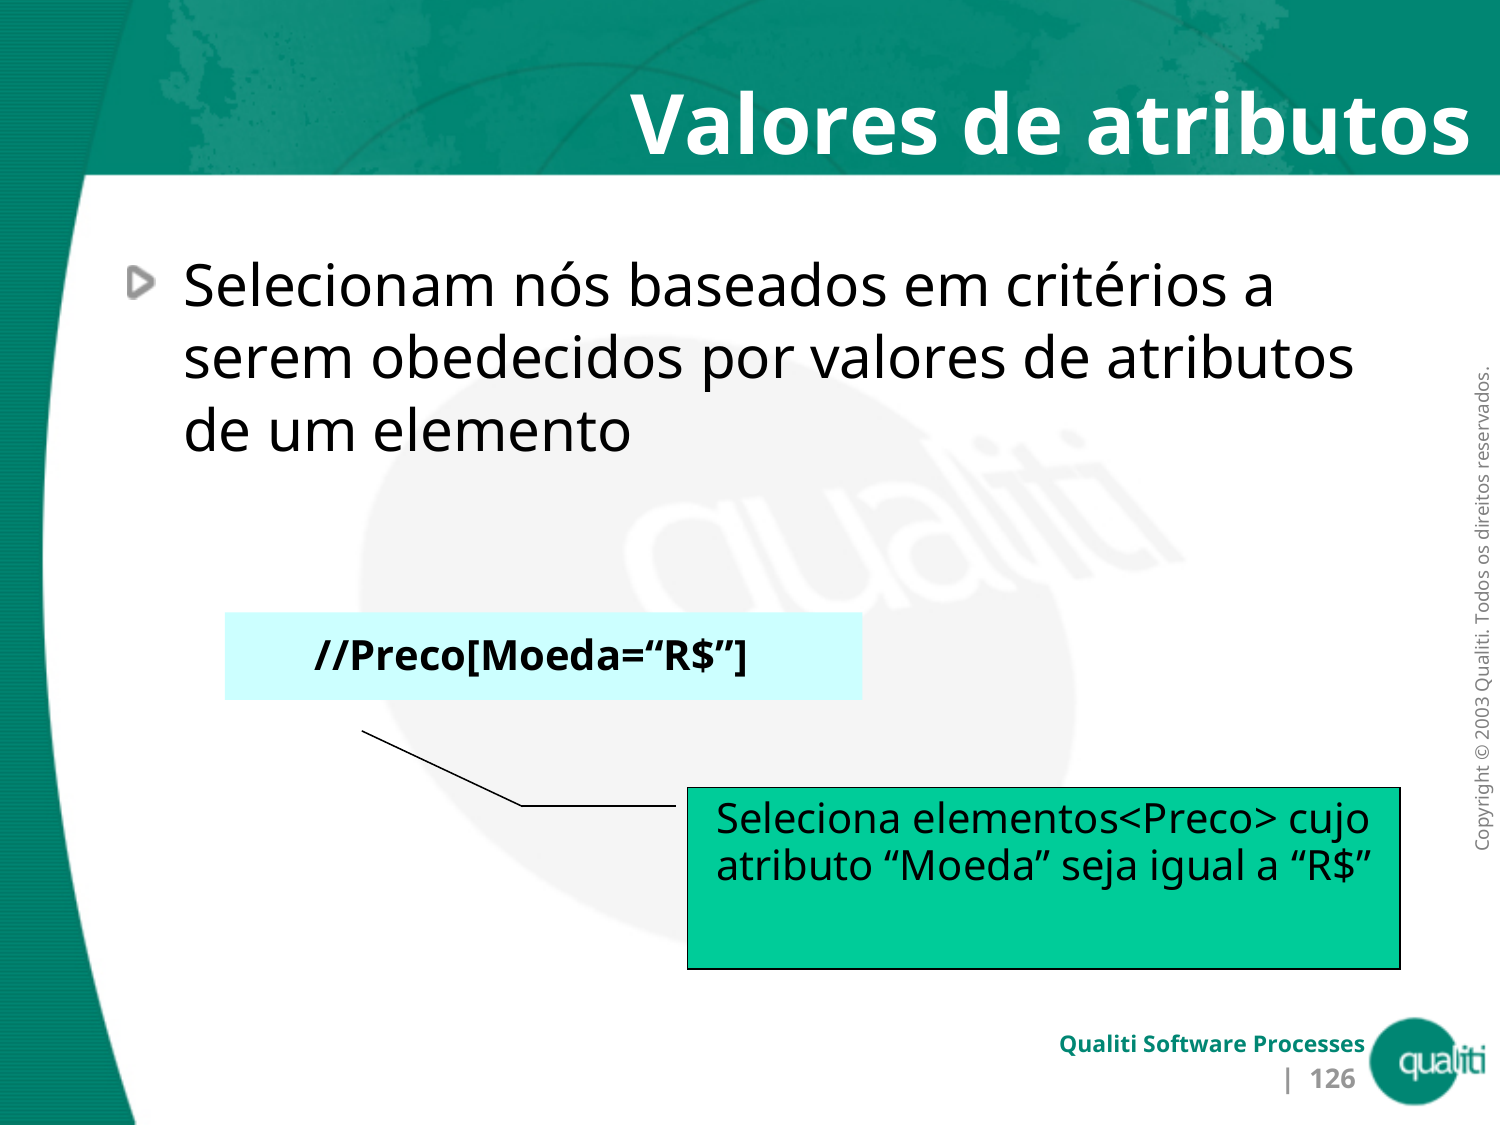

# Valores de atributos
Selecionam nós baseados em critérios a serem obedecidos por valores de atributos de um elemento
//Preco[Moeda=“R$”]
Seleciona elementos<Preco> cujo atributo “Moeda” seja igual a “R$”